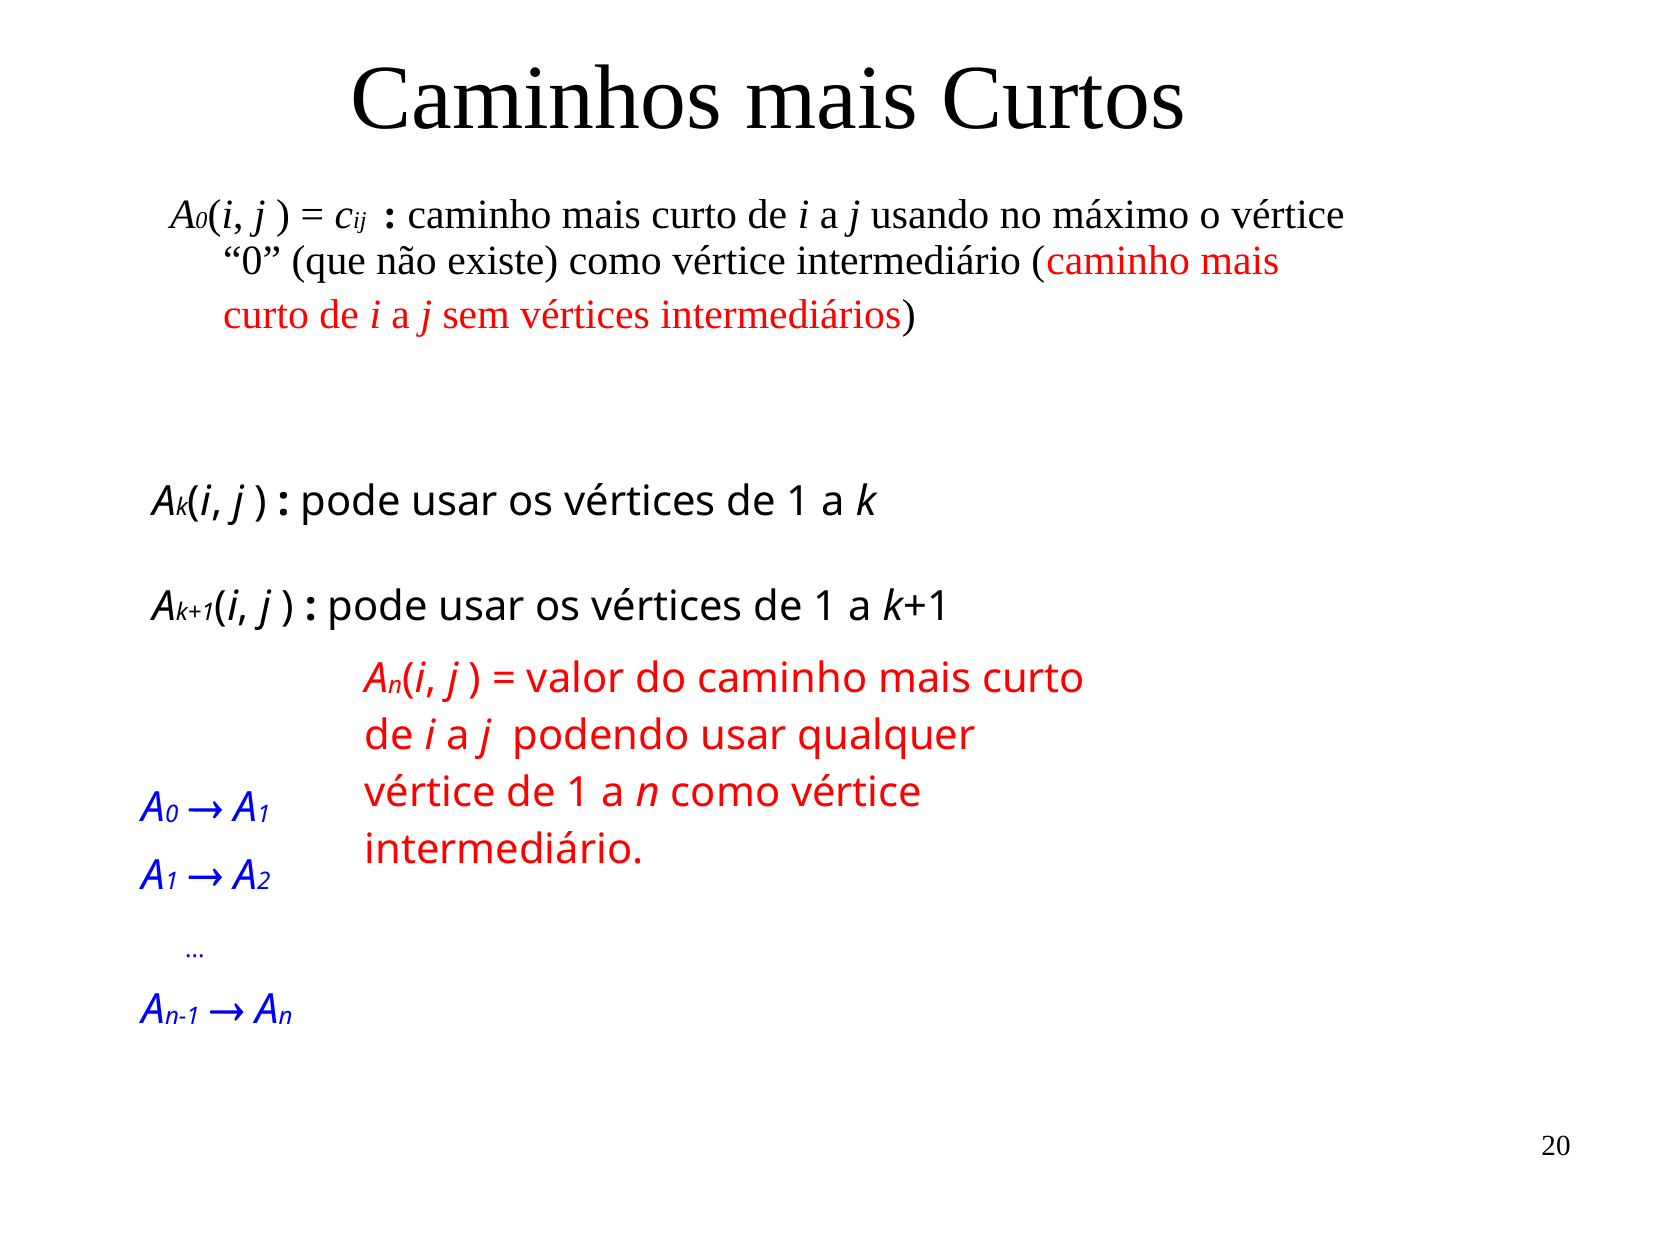

# Caminhos mais Curtos
A0(i, j ) = cij : caminho mais curto de i a j usando no máximo o vértice “0” (que não existe) como vértice intermediário (caminho mais curto de i a j sem vértices intermediários)‏
Ak(i, j ) : pode usar os vértices de 1 a k
Ak+1(i, j ) : pode usar os vértices de 1 a k+1
An(i, j ) = valor do caminho mais curto de i a j podendo usar qualquer vértice de 1 a n como vértice intermediário.
A0  A1
A1  A2
 ...
An-1  An
20